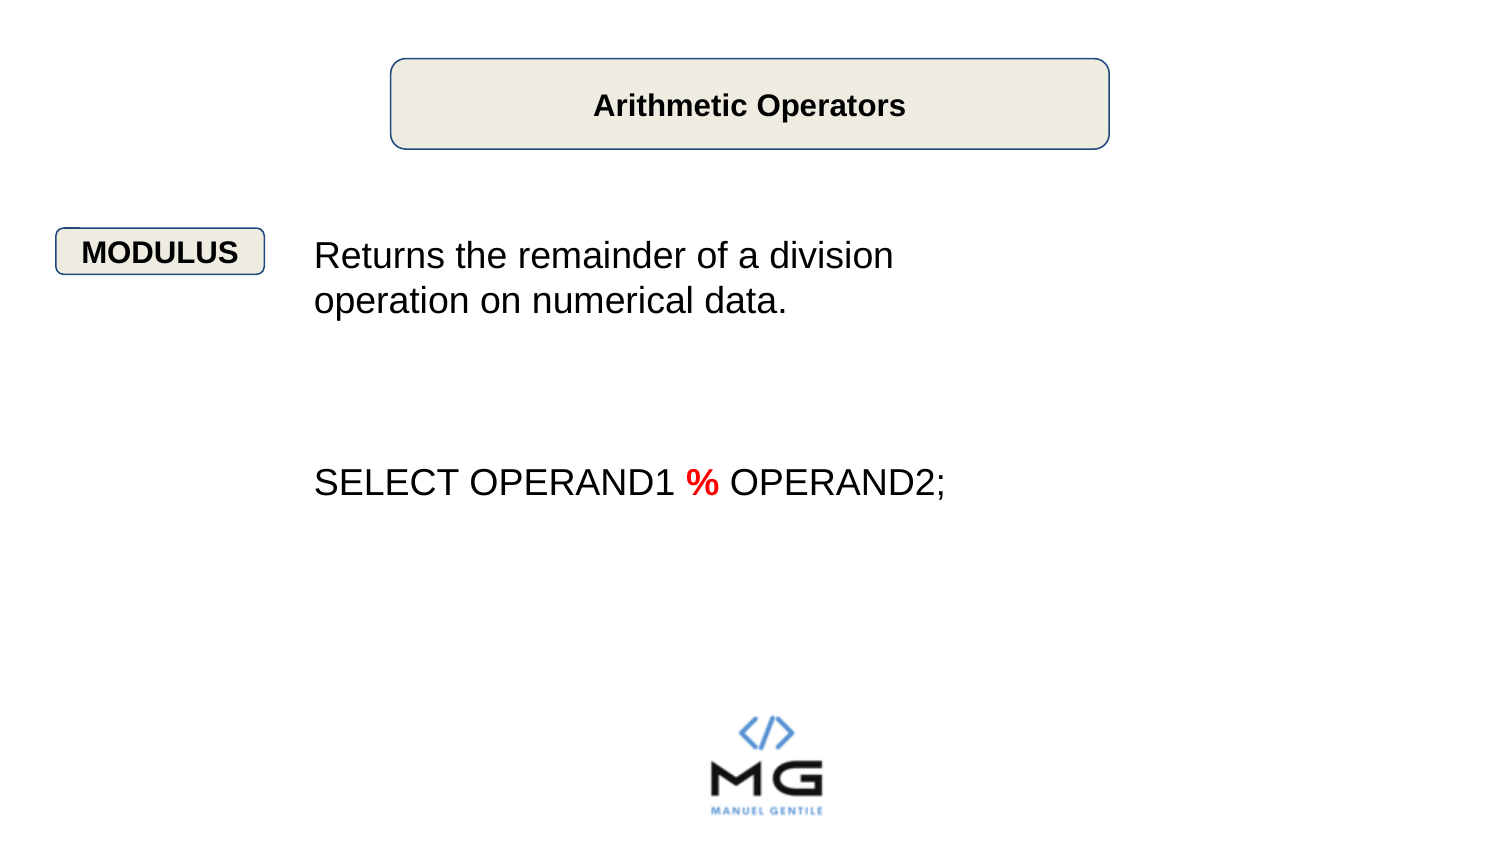

Arithmetic Operators
Returns the remainder of a division operation on numerical data.
MODULUS
SELECT OPERAND1 % OPERAND2;